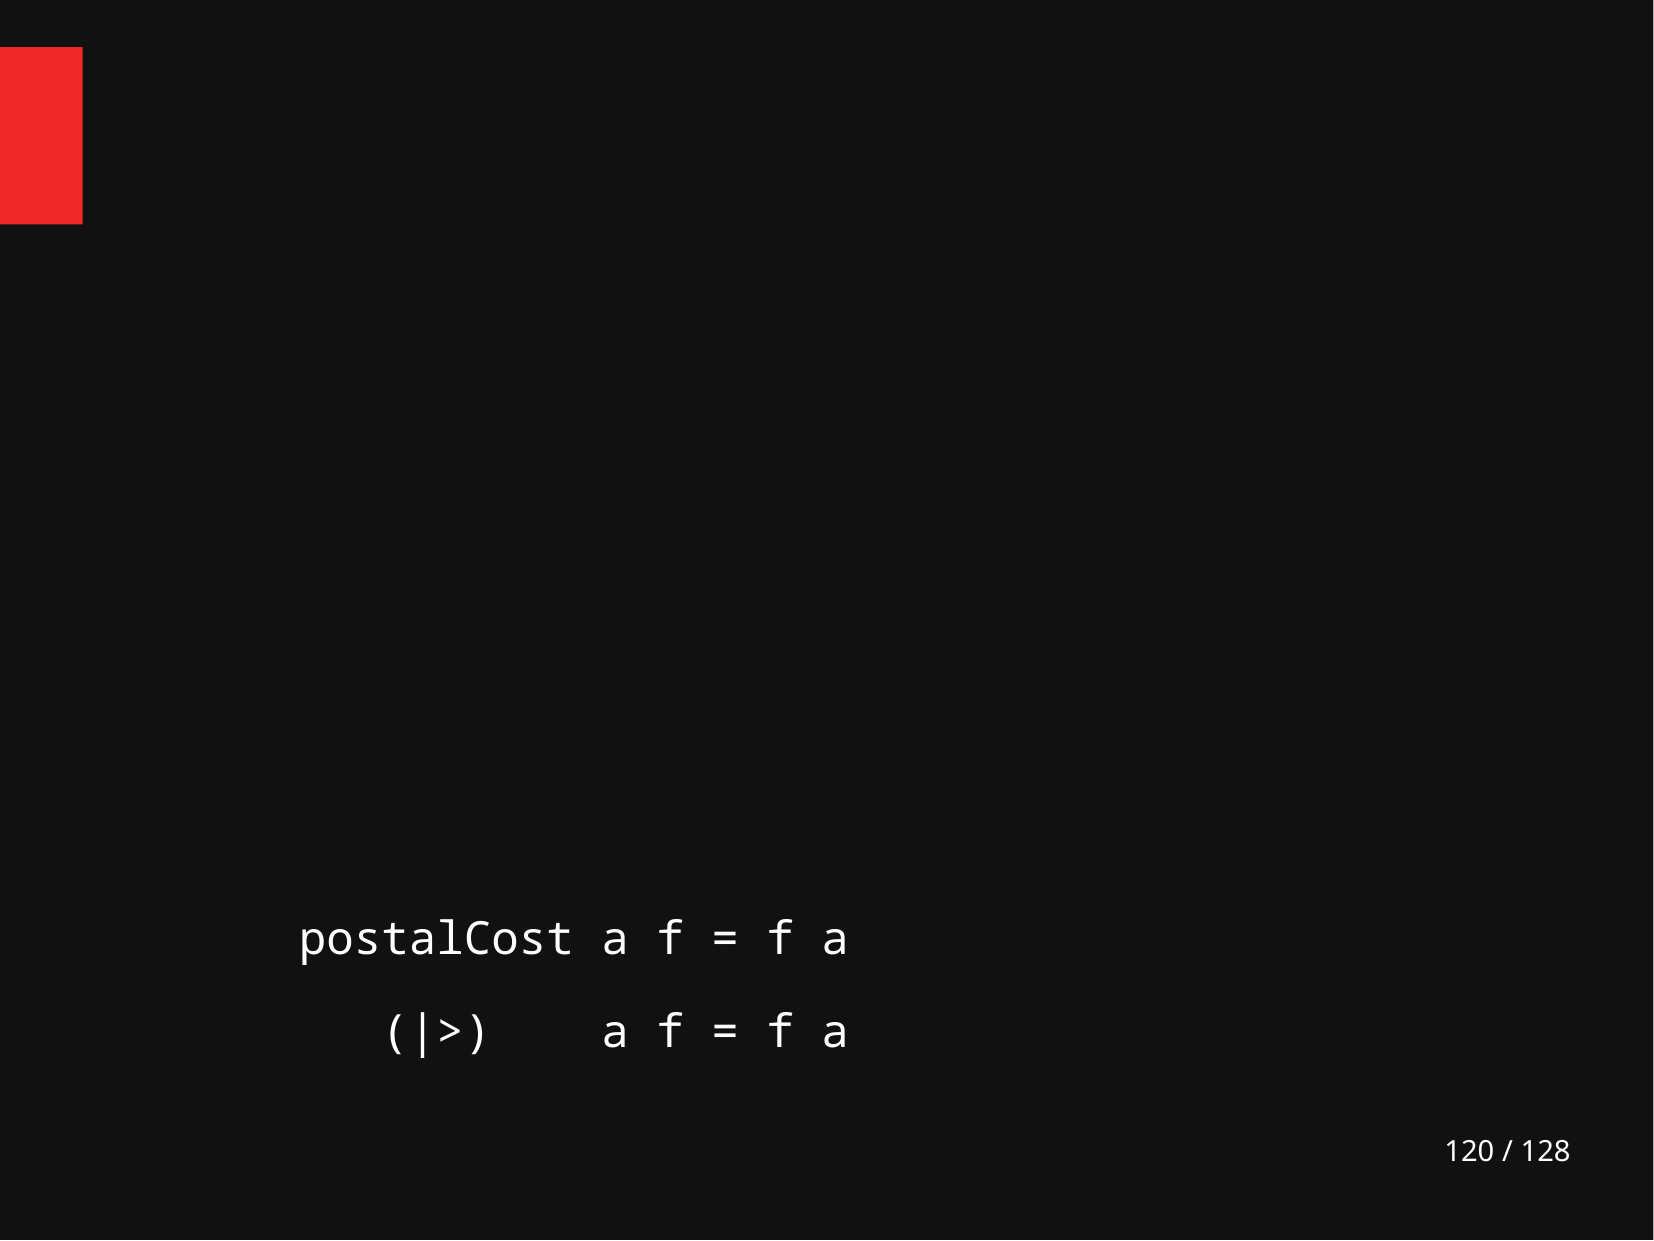

# postalCost a f = f a
 (|>) a f = f a
120